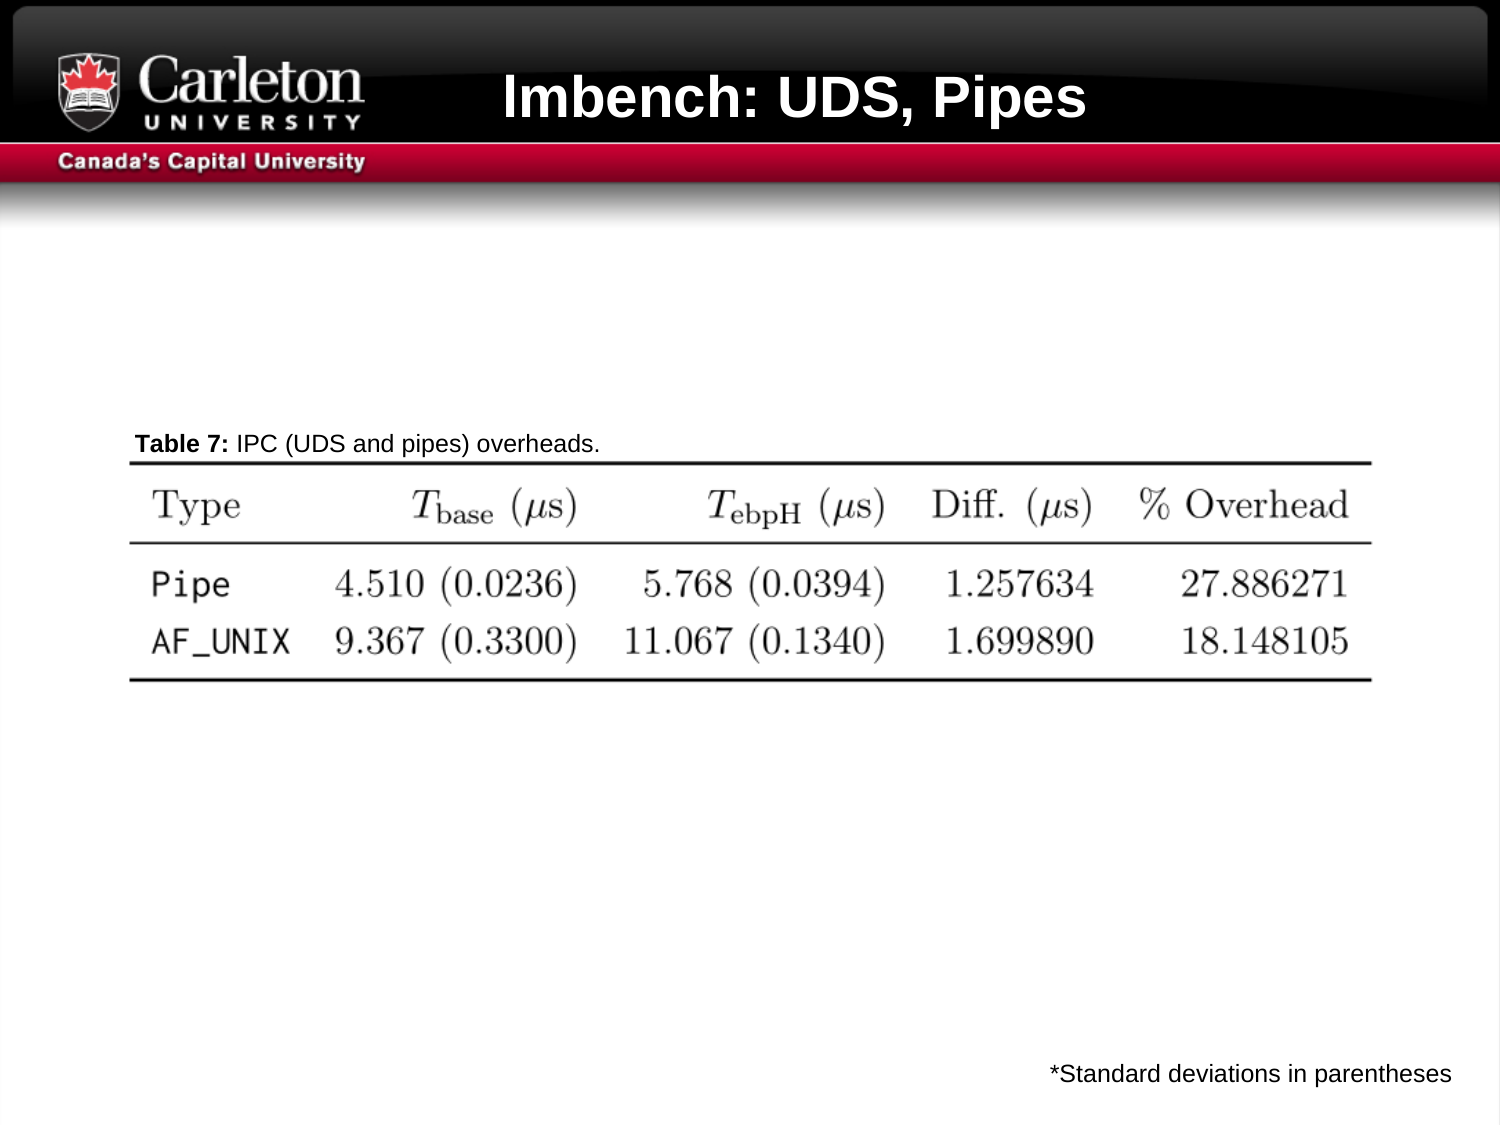

# lmbench: UDS, Pipes
Table 7: IPC (UDS and pipes) overheads.
*Standard deviations in parentheses